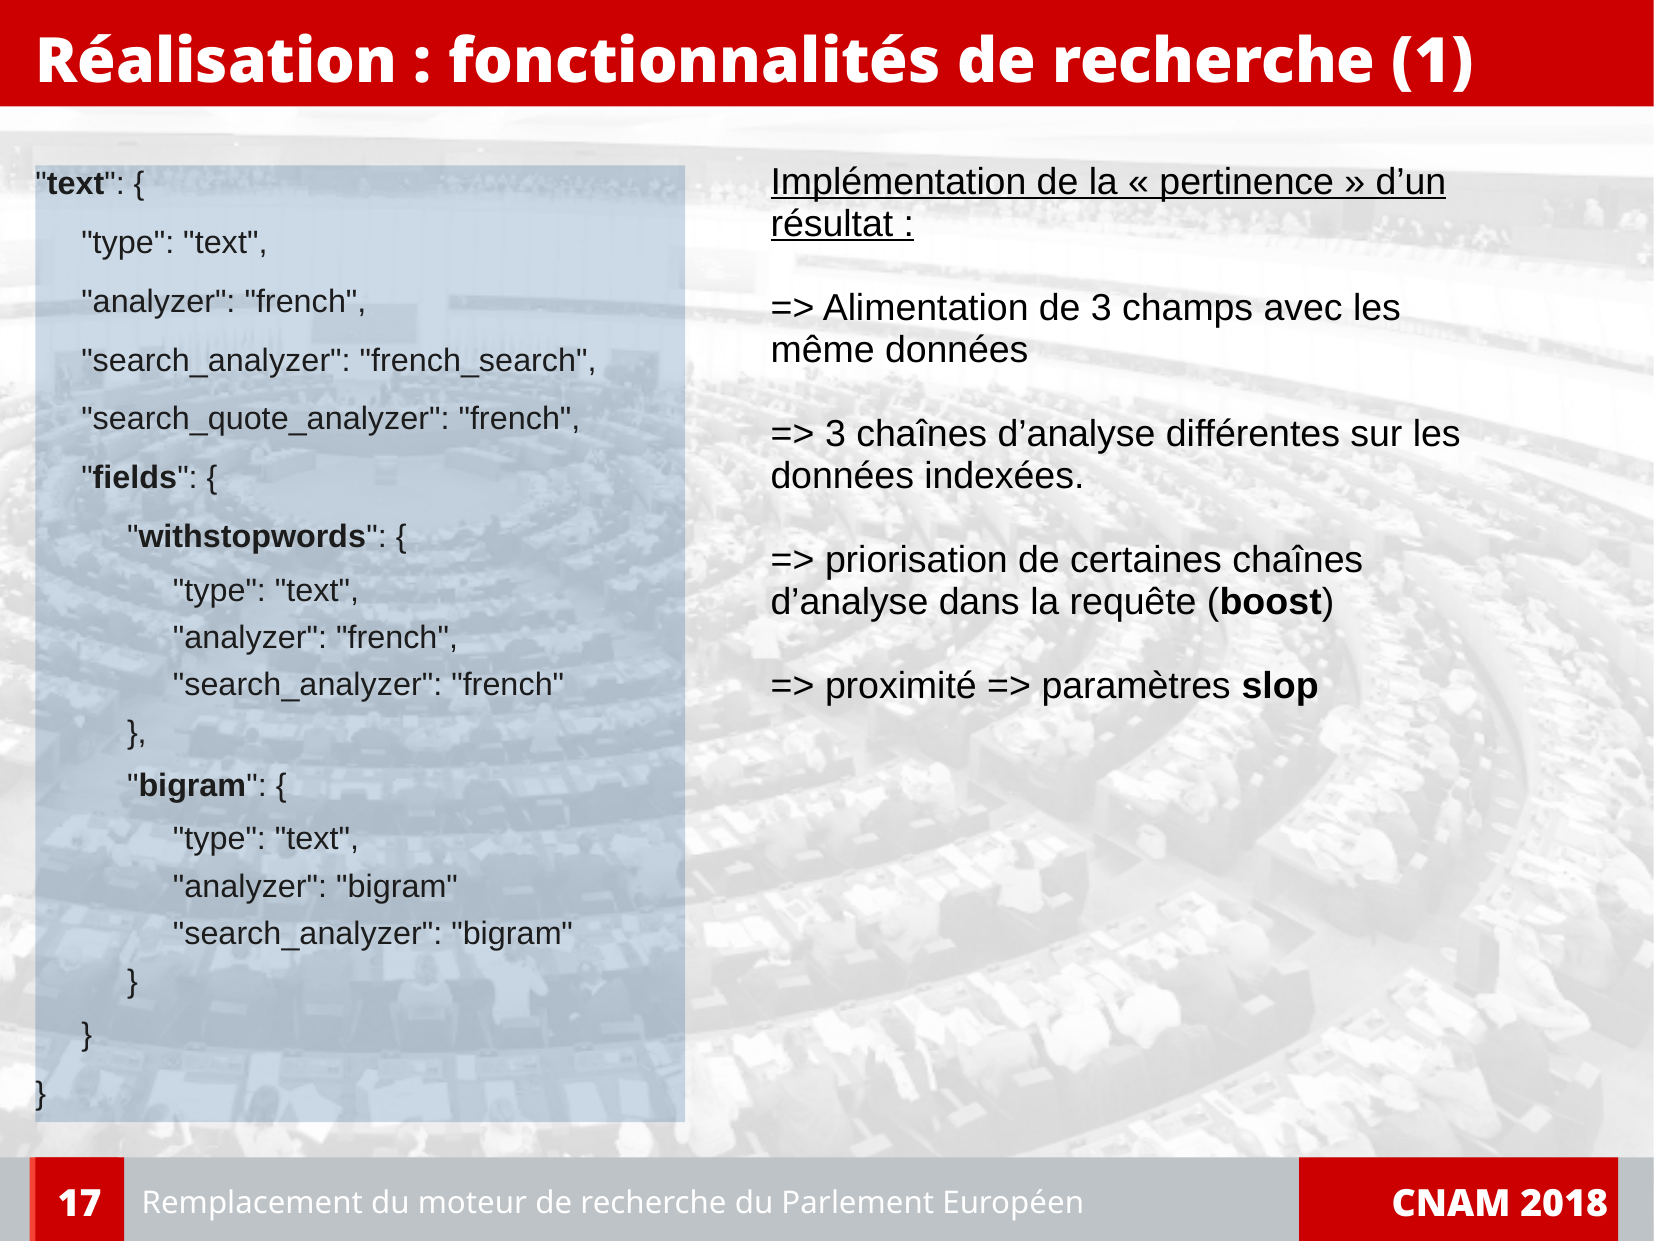

# Réalisation : fonctionnalités de recherche (1)
Implémentation de la « pertinence » d’un résultat :
=> Alimentation de 3 champs avec les même données
=> 3 chaînes d’analyse différentes sur les données indexées.
=> priorisation de certaines chaînes d’analyse dans la requête (boost)
=> proximité => paramètres slop
"text": {
"type": "text",
"analyzer": "french",
"search_analyzer": "french_search",
"search_quote_analyzer": "french",
"fields": {
"withstopwords": {
"type": "text",
"analyzer": "french",
"search_analyzer": "french"
},
"bigram": {
"type": "text",
"analyzer": "bigram"
"search_analyzer": "bigram"
}
}
}
17
Remplacement du moteur de recherche du Parlement Européen